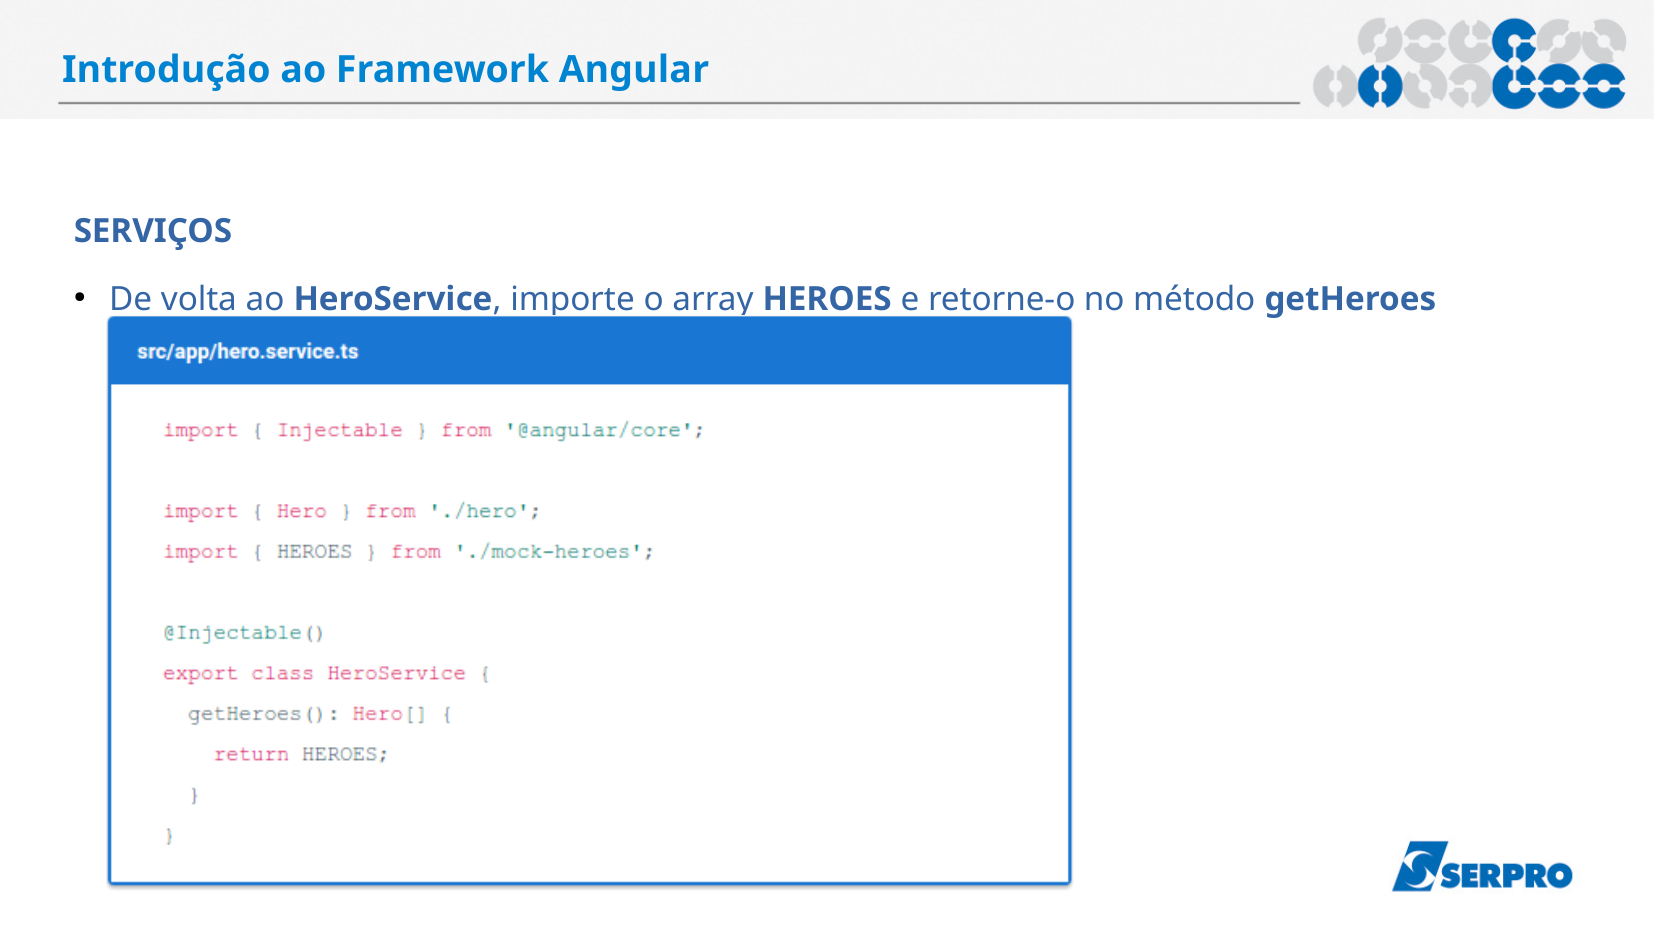

Introdução ao Framework Angular
SERVIÇOS
De volta ao HeroService, importe o array HEROES e retorne-o no método getHeroes